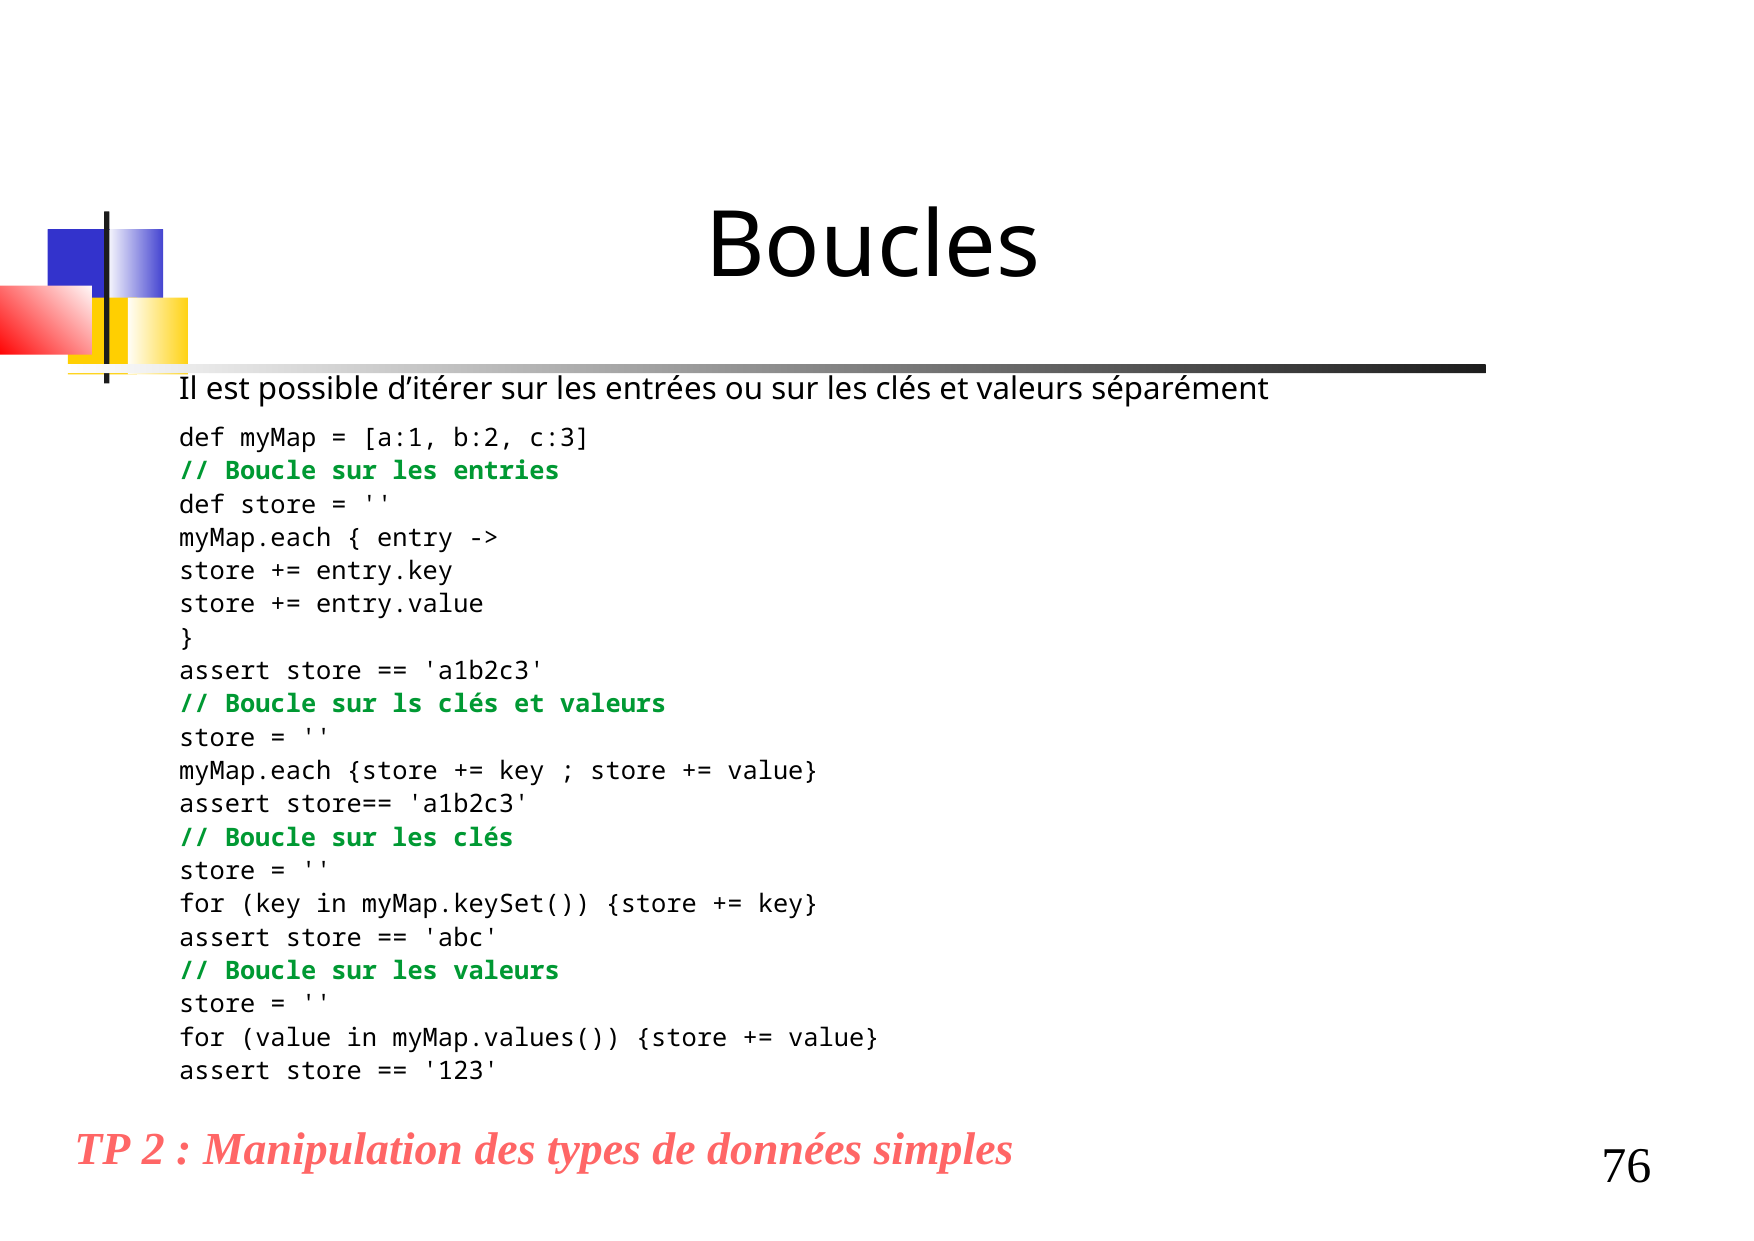

# Boucles
Il est possible d’itérer sur les entrées ou sur les clés et valeurs séparément
def myMap = [a:1, b:2, c:3]
// Boucle sur les entries
def store = ''
myMap.each { entry ->
store += entry.key
store += entry.value
}
assert store == 'a1b2c3'
// Boucle sur ls clés et valeurs
store = ''
myMap.each {store += key ; store += value}
assert store== 'a1b2c3'
// Boucle sur les clés
store = ''
for (key in myMap.keySet()) {store += key}
assert store == 'abc'
// Boucle sur les valeurs
store = ''
for (value in myMap.values()) {store += value}
assert store == '123'
TP 2 : Manipulation des types de données simples